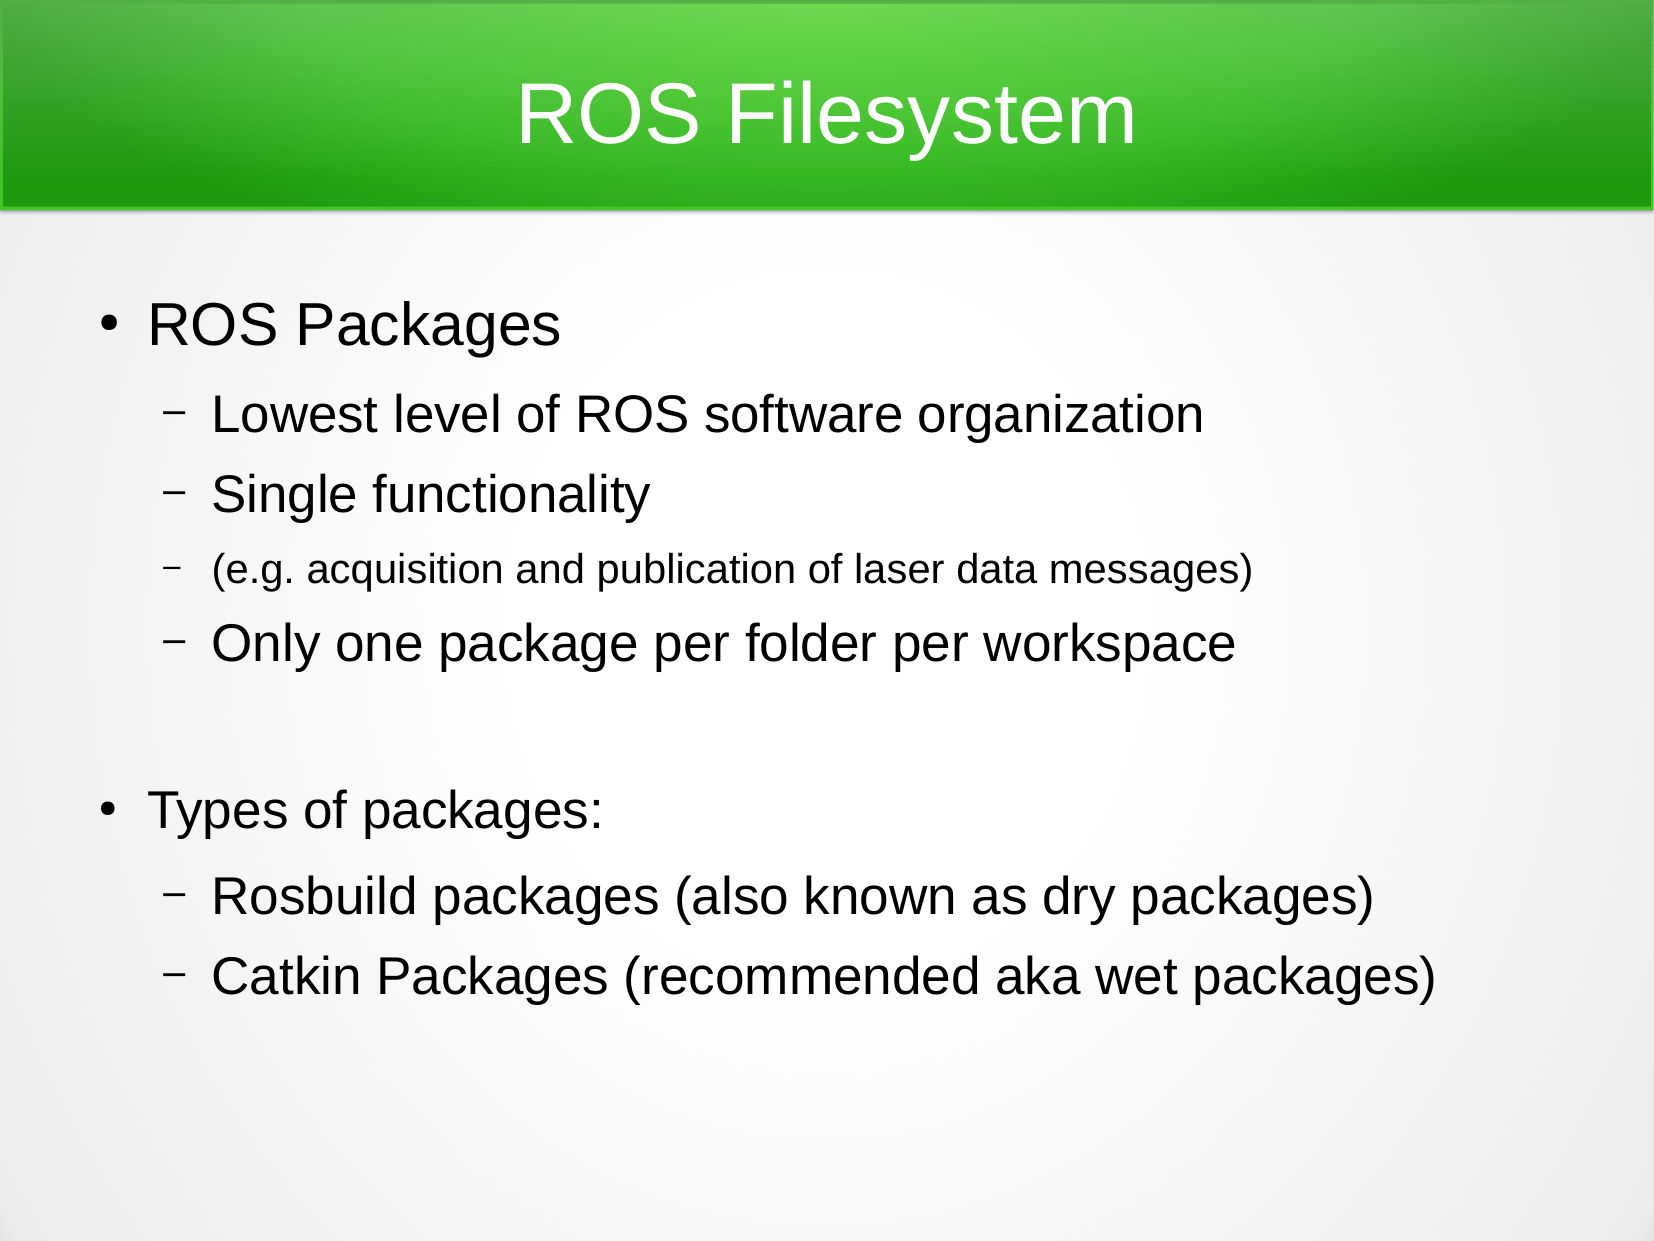

# ROS Filesystem
ROS Packages
Lowest level of ROS software organization
Single functionality
(e.g. acquisition and publication of laser data messages)
Only one package per folder per workspace
Types of packages:
Rosbuild packages (also known as dry packages)
Catkin Packages (recommended aka wet packages)